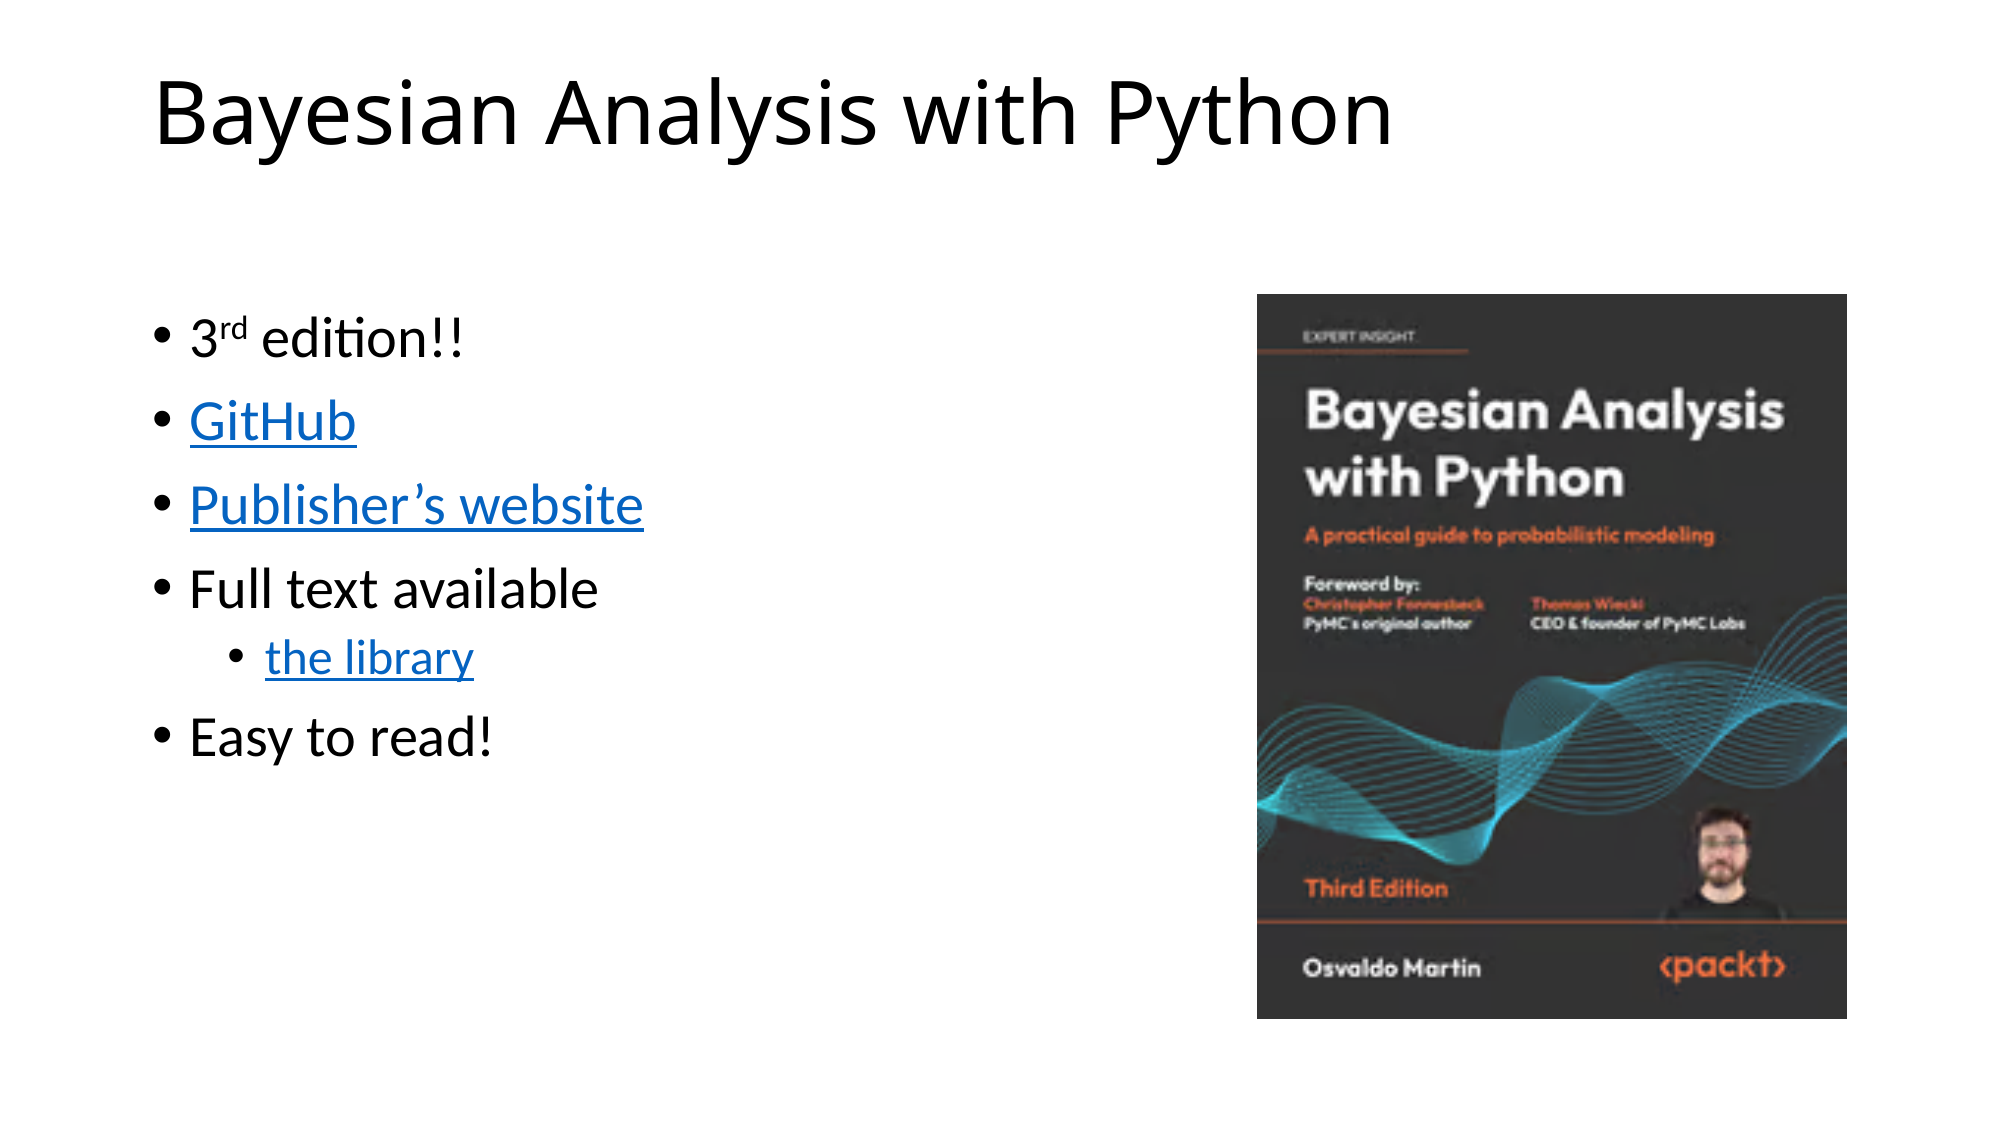

# Bayesian Analysis with Python
3rd edition!!
GitHub
Publisher’s website
Full text available
the library
Easy to read!